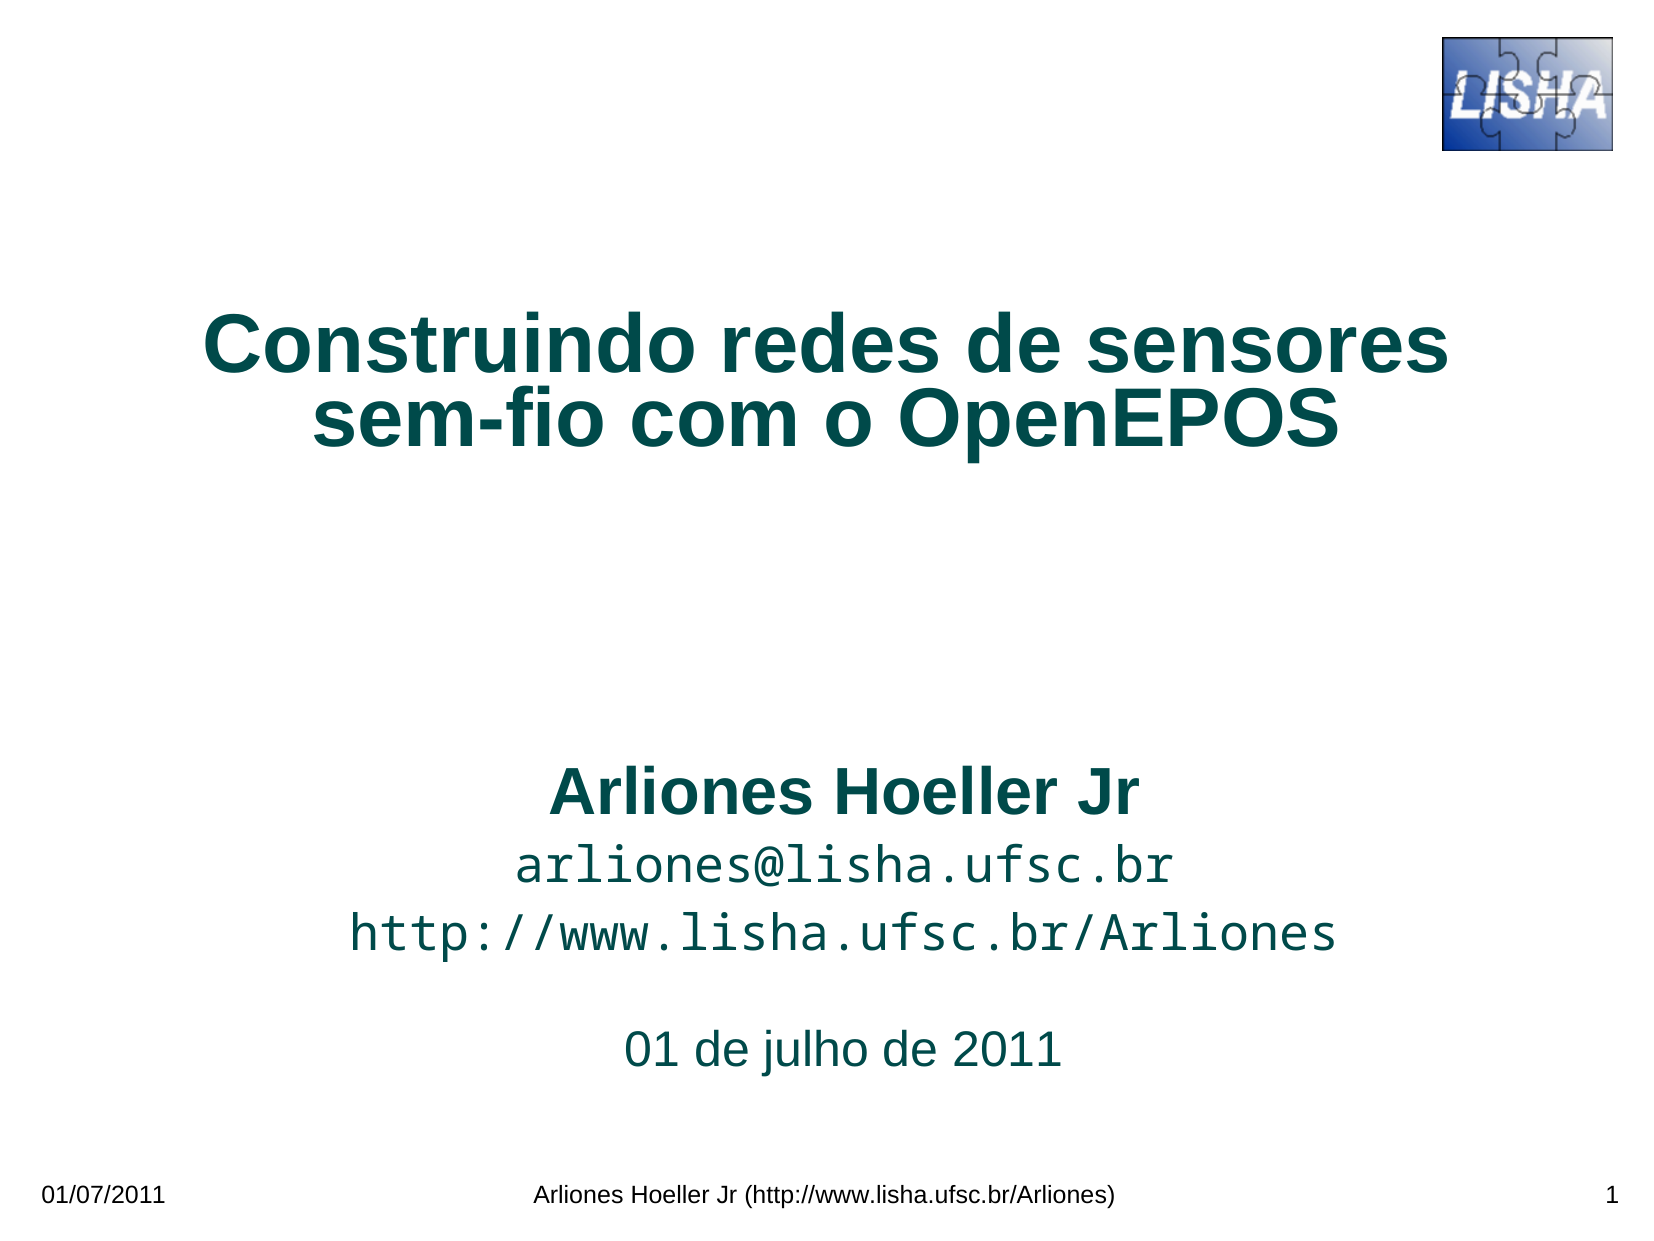

# Construindo redes de sensores sem-fio com o OpenEPOS
Arliones Hoeller Jr
arliones@lisha.ufsc.br
http://www.lisha.ufsc.br/Arliones
01 de julho de 2011